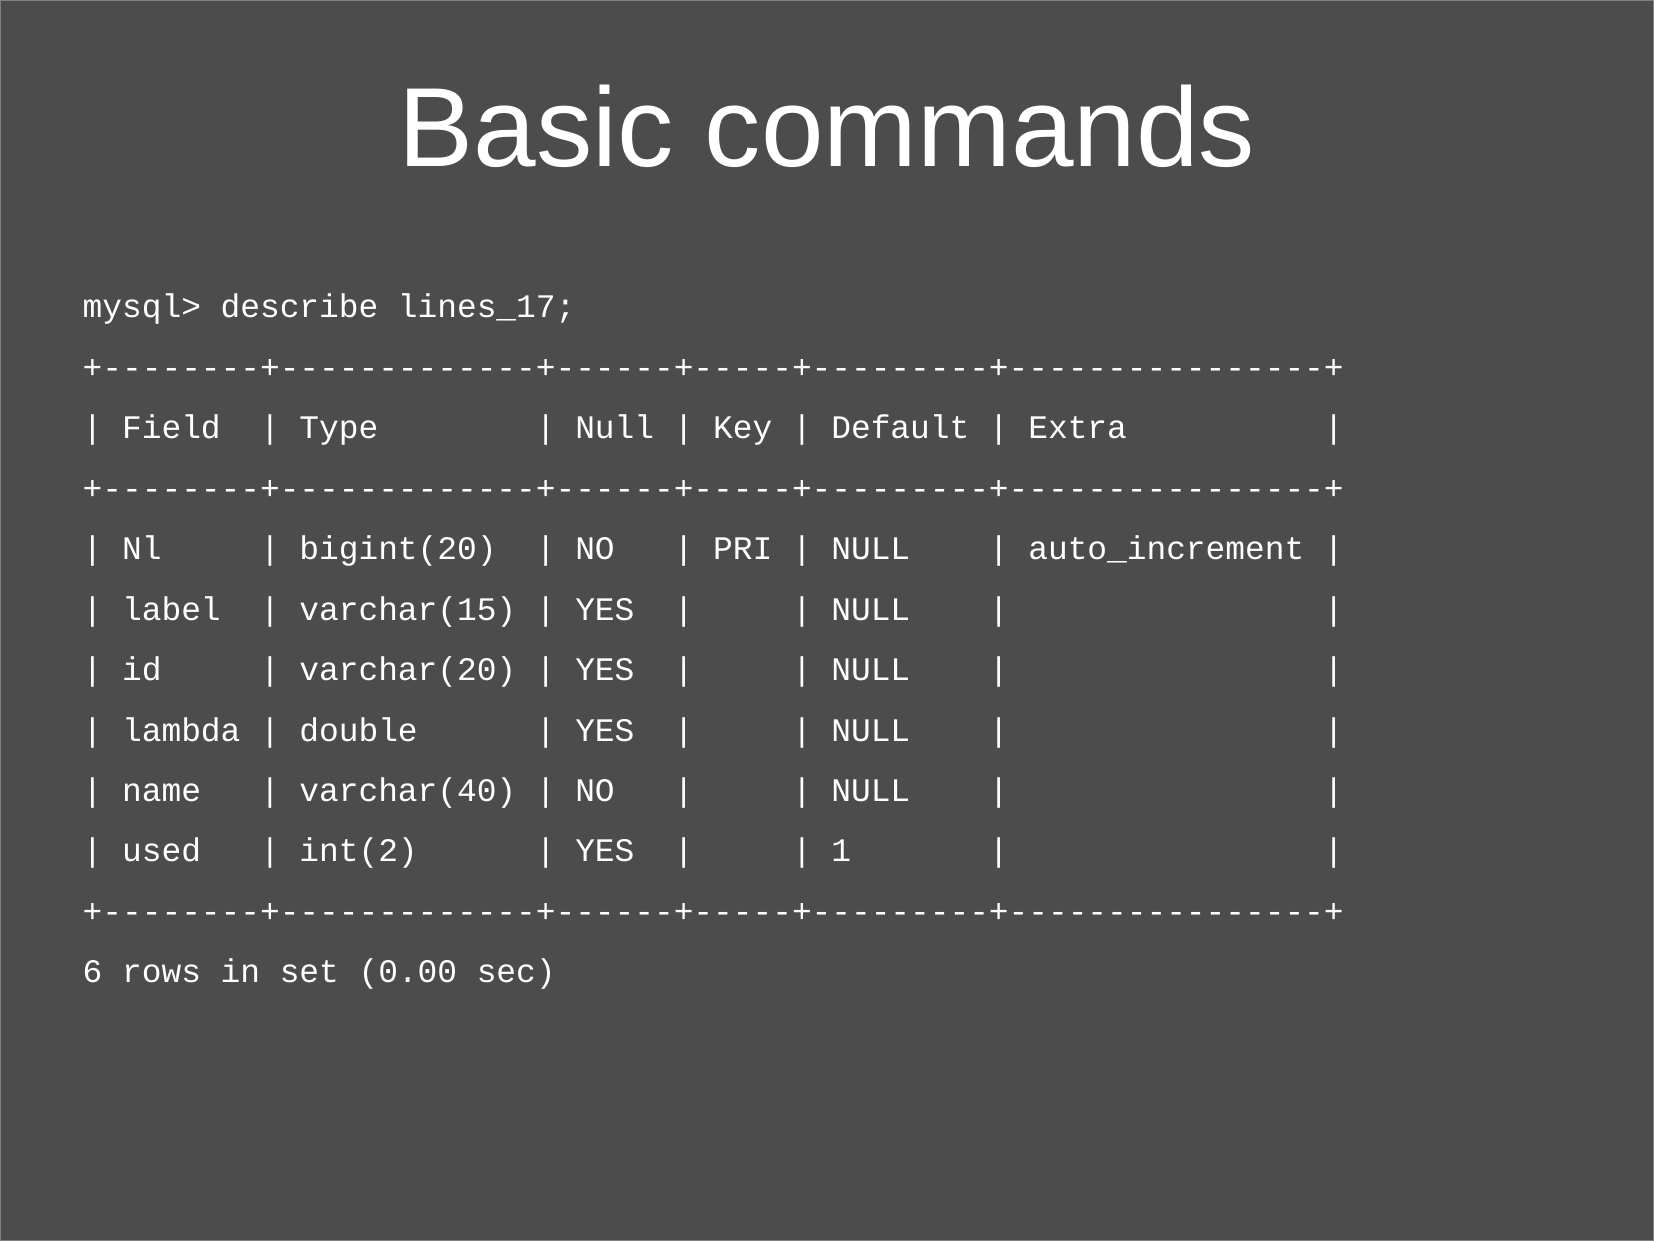

# Basic commands
mysql> describe lines_17;
+--------+-------------+------+-----+---------+----------------+
| Field | Type | Null | Key | Default | Extra |
+--------+-------------+------+-----+---------+----------------+
| Nl | bigint(20) | NO | PRI | NULL | auto_increment |
| label | varchar(15) | YES | | NULL | |
| id | varchar(20) | YES | | NULL | |
| lambda | double | YES | | NULL | |
| name | varchar(40) | NO | | NULL | |
| used | int(2) | YES | | 1 | |
+--------+-------------+------+-----+---------+----------------+
6 rows in set (0.00 sec)